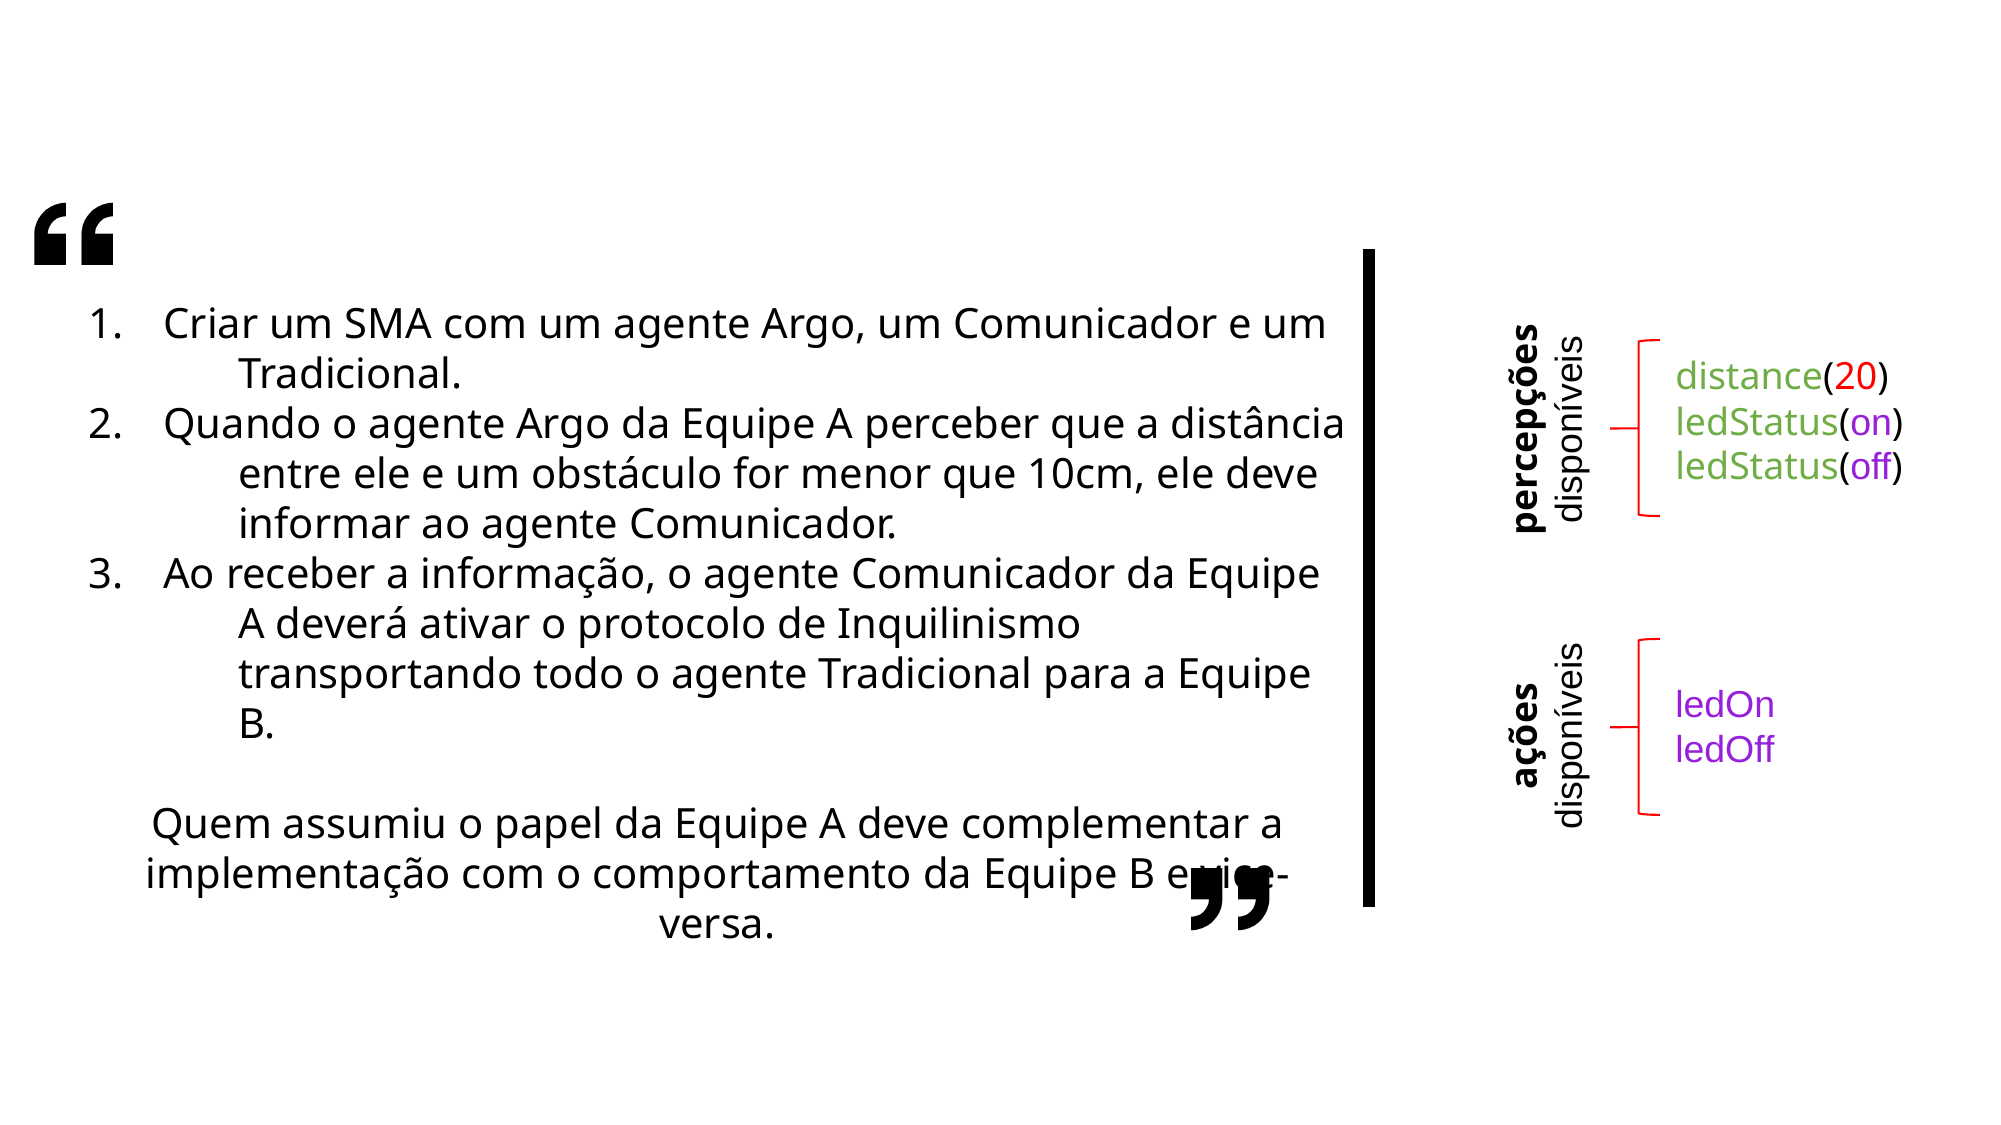

Tarefa Ultron
Criar um SMA com um agente Argo, um Comunicador e um Tradicional.
Quando o agente Argo da Equipe A perceber que a distância entre ele e um obstáculo for menor que 10cm, ele deve informar ao agente Comunicador.
Ao receber a informação, o agente Comunicador da Equipe A deverá ativar o protocolo de Inquilinismo transportando todo o agente Tradicional para a Equipe B.
Quem assumiu o papel da Equipe A deve complementar a implementação com o comportamento da Equipe B e vice-versa.
distance(20)
ledStatus(on)
ledStatus(off)
percepções
disponíveis
ledOn
ledOff
ações
disponíveis